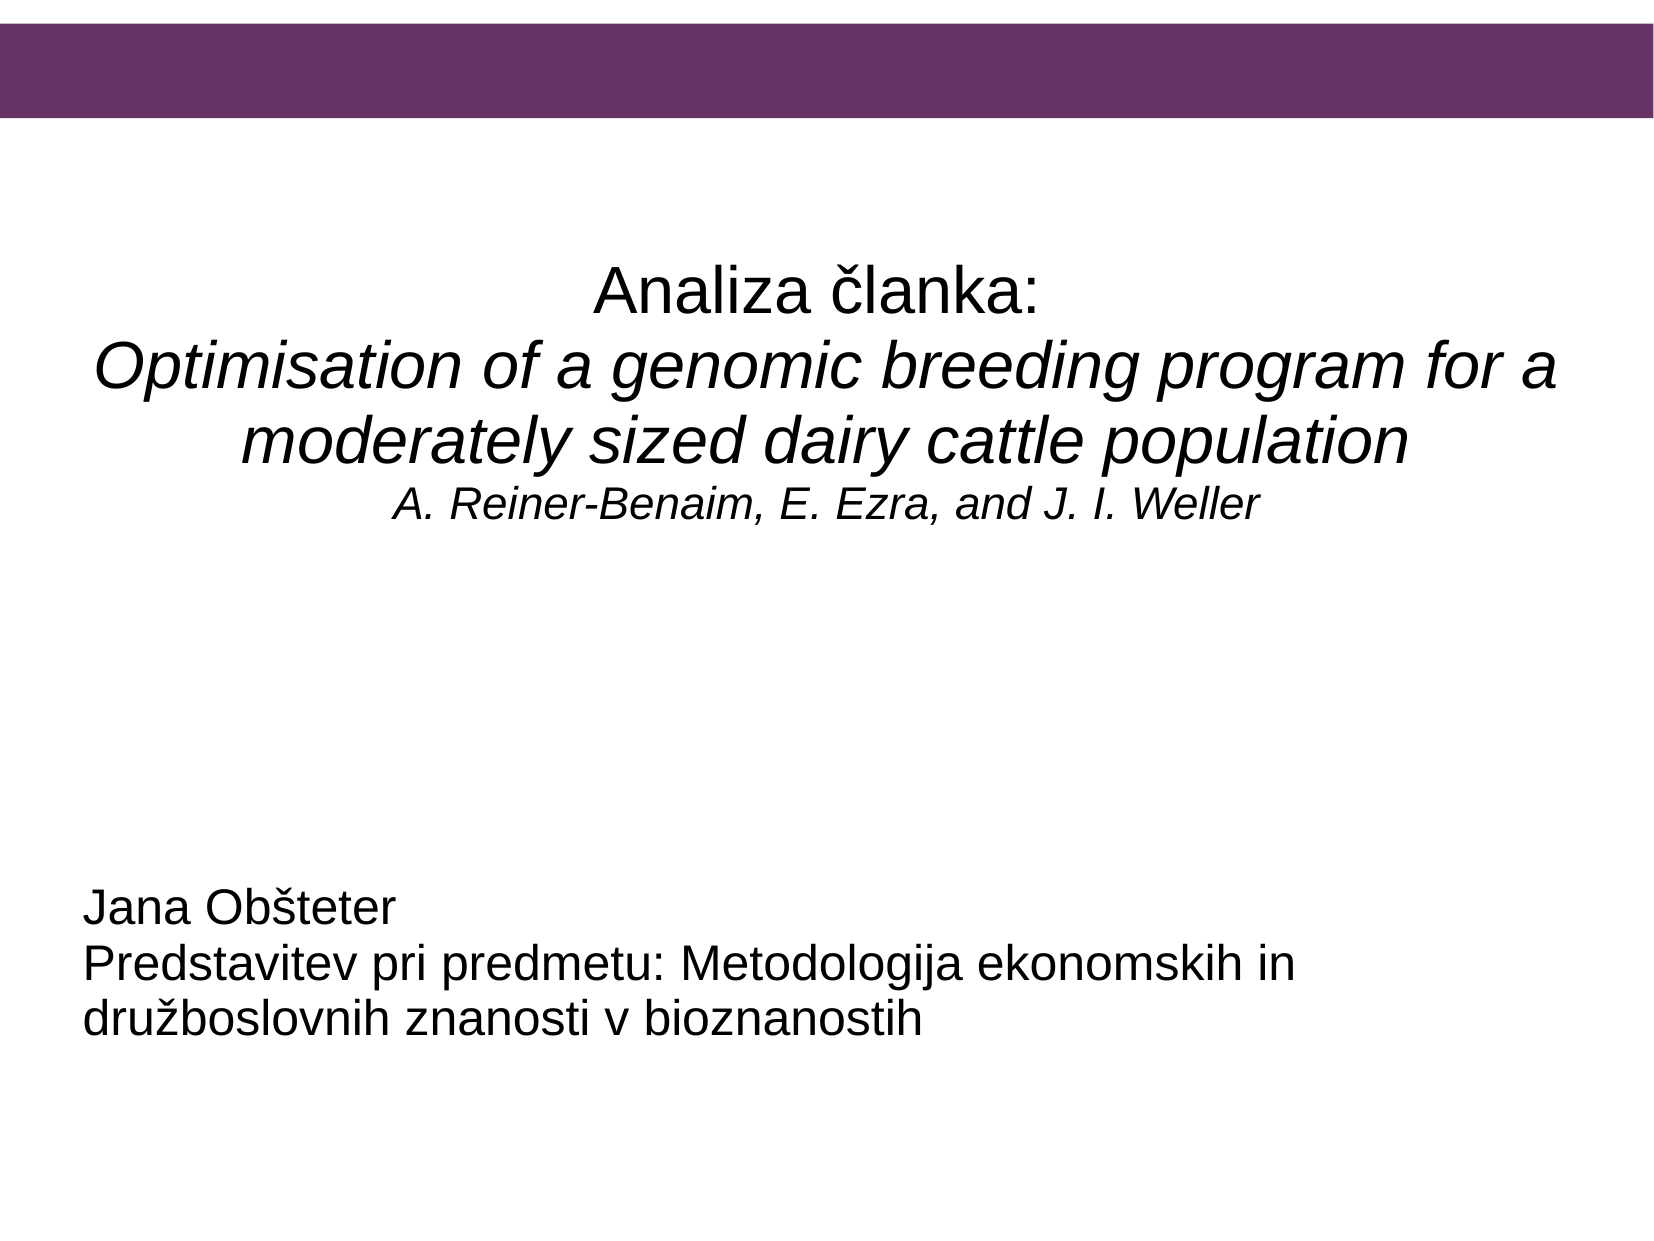

# Analiza članka:
Optimisation of a genomic breeding program for a moderately sized dairy cattle population
A. Reiner-Benaim, E. Ezra, and J. I. Weller
Jana Obšteter
Predstavitev pri predmetu: Metodologija ekonomskih in družboslovnih znanosti v bioznanostih